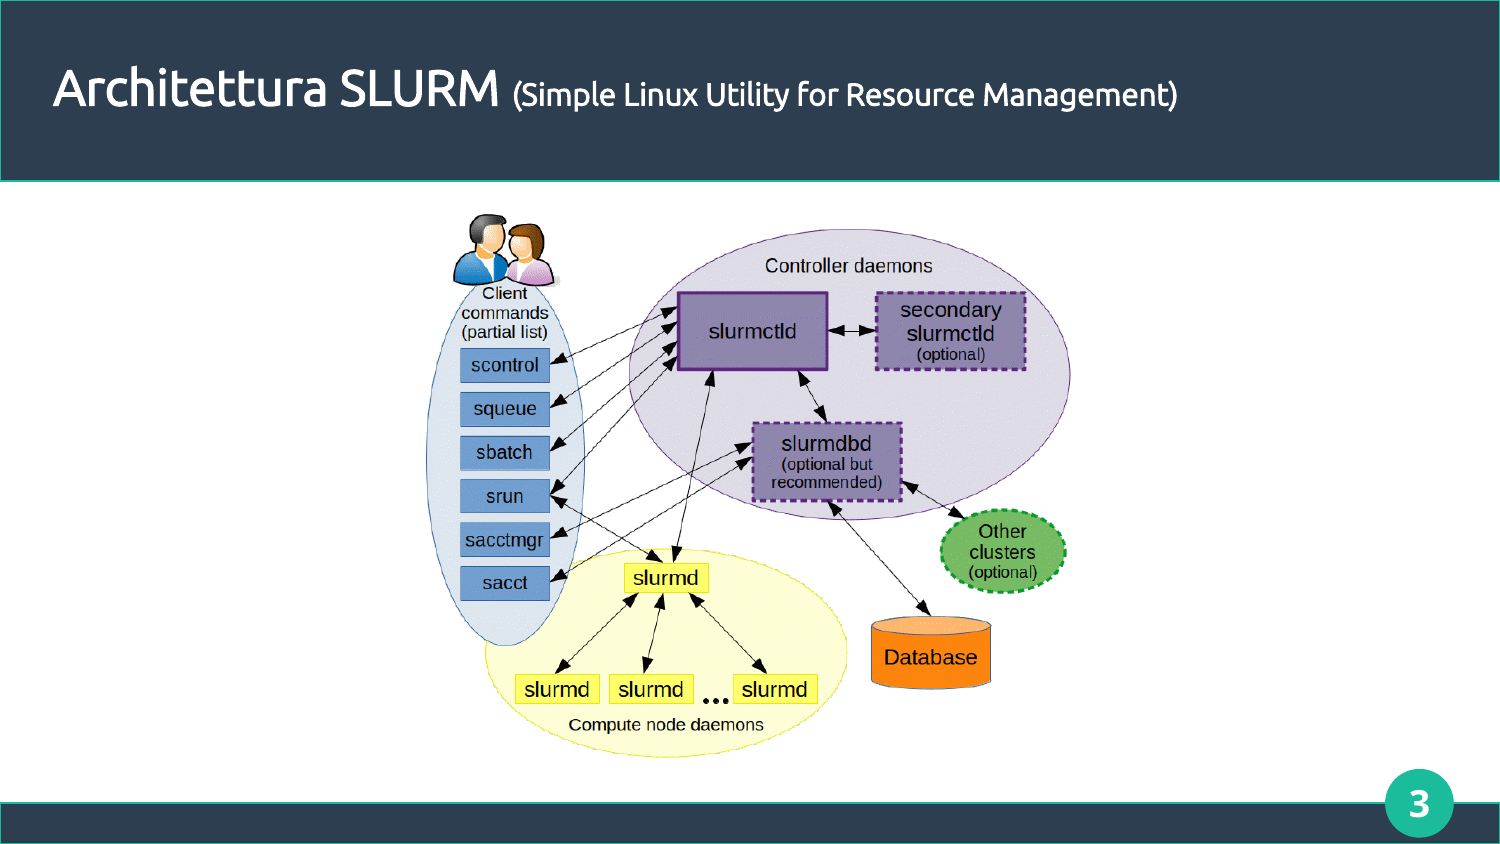

# Architettura SLURM (Simple Linux Utility for Resource Management)
3